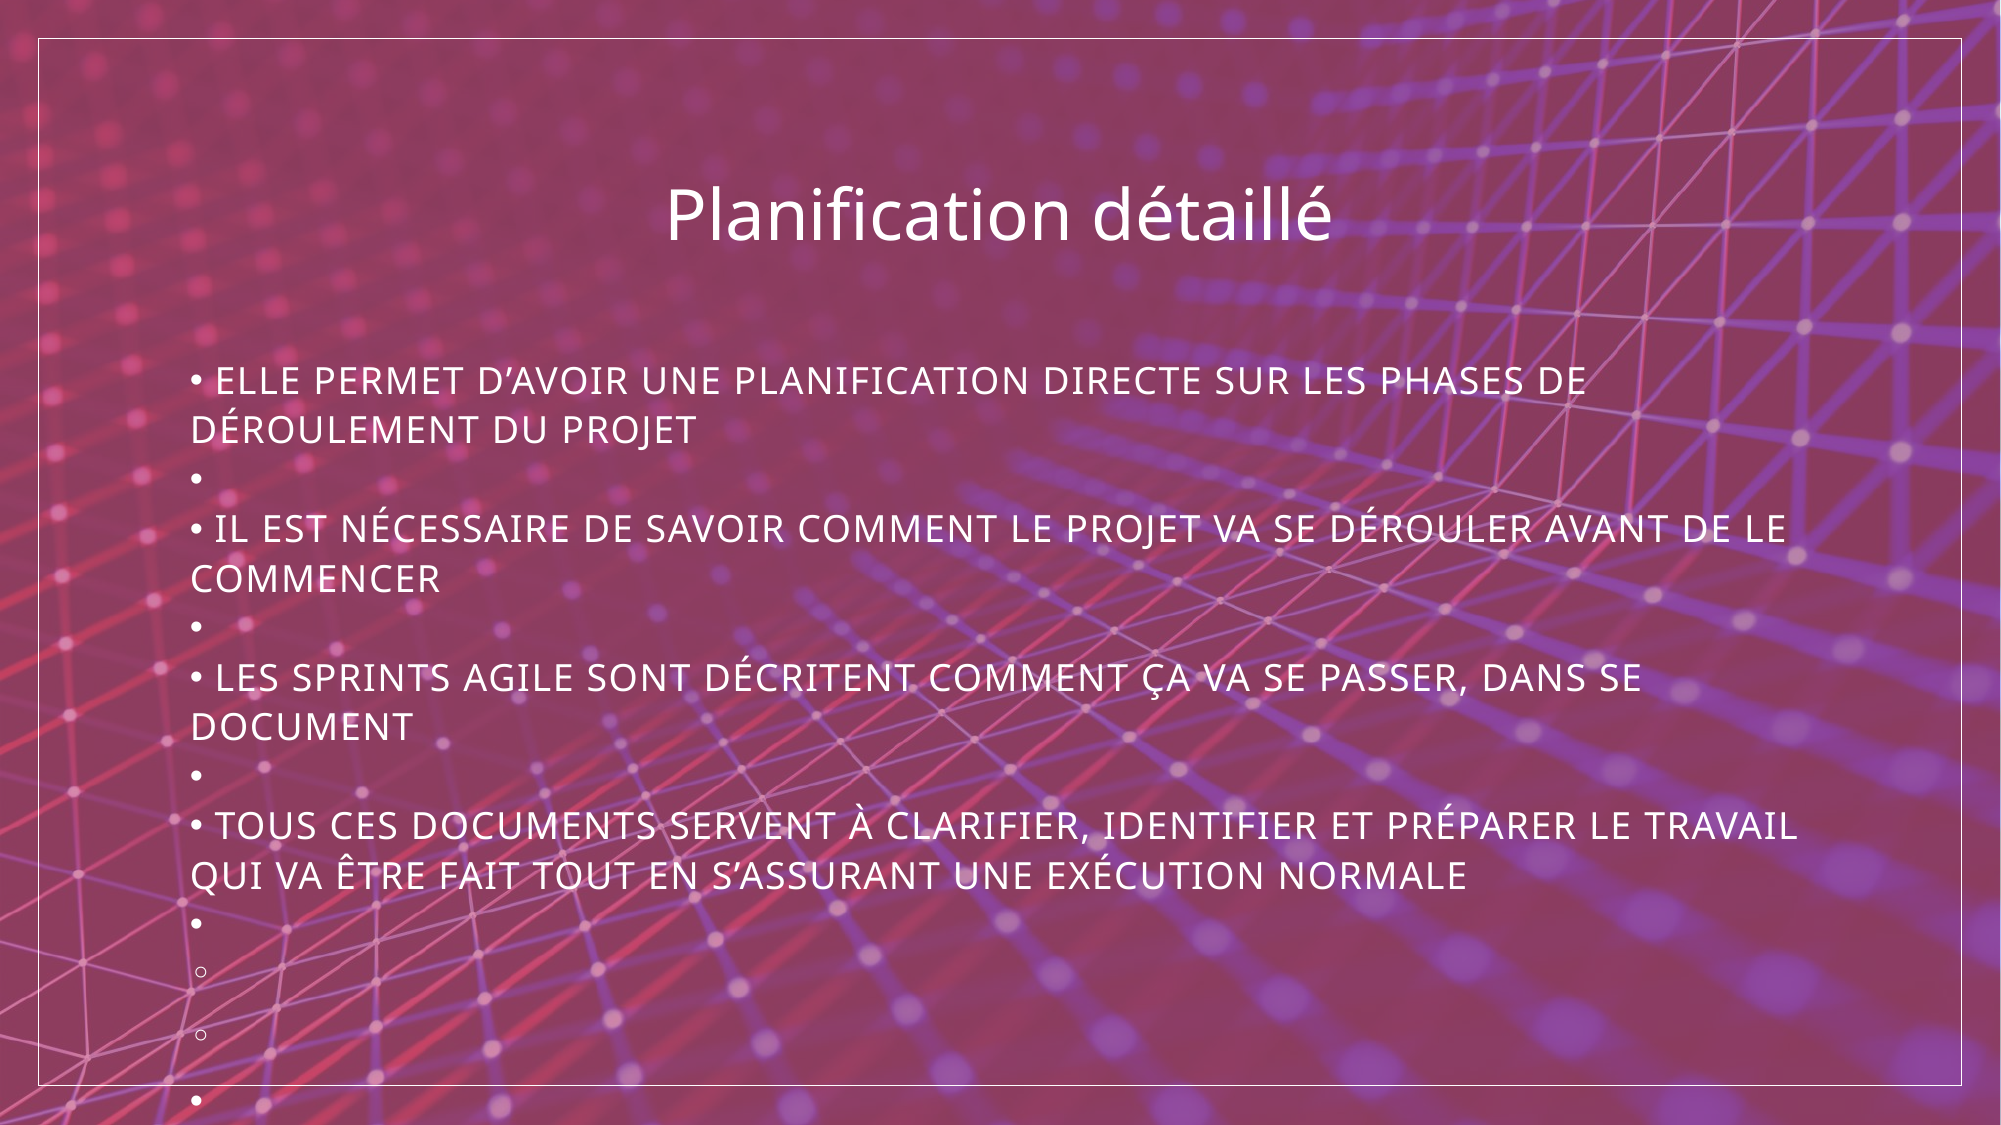

# Planification détaillé
 Elle permet d’avoir une planification directe sur les phases de déroulement du projet
 Il est nécessaire de savoir comment le projet va se dérouler avant de le commencer
 Les sprints agile sont décritent comment ça va se passer, dans se document
 Tous ces documents servent à clarifier, identifier et préparer le travail qui va être fait tout en s’assurant une exécution normale